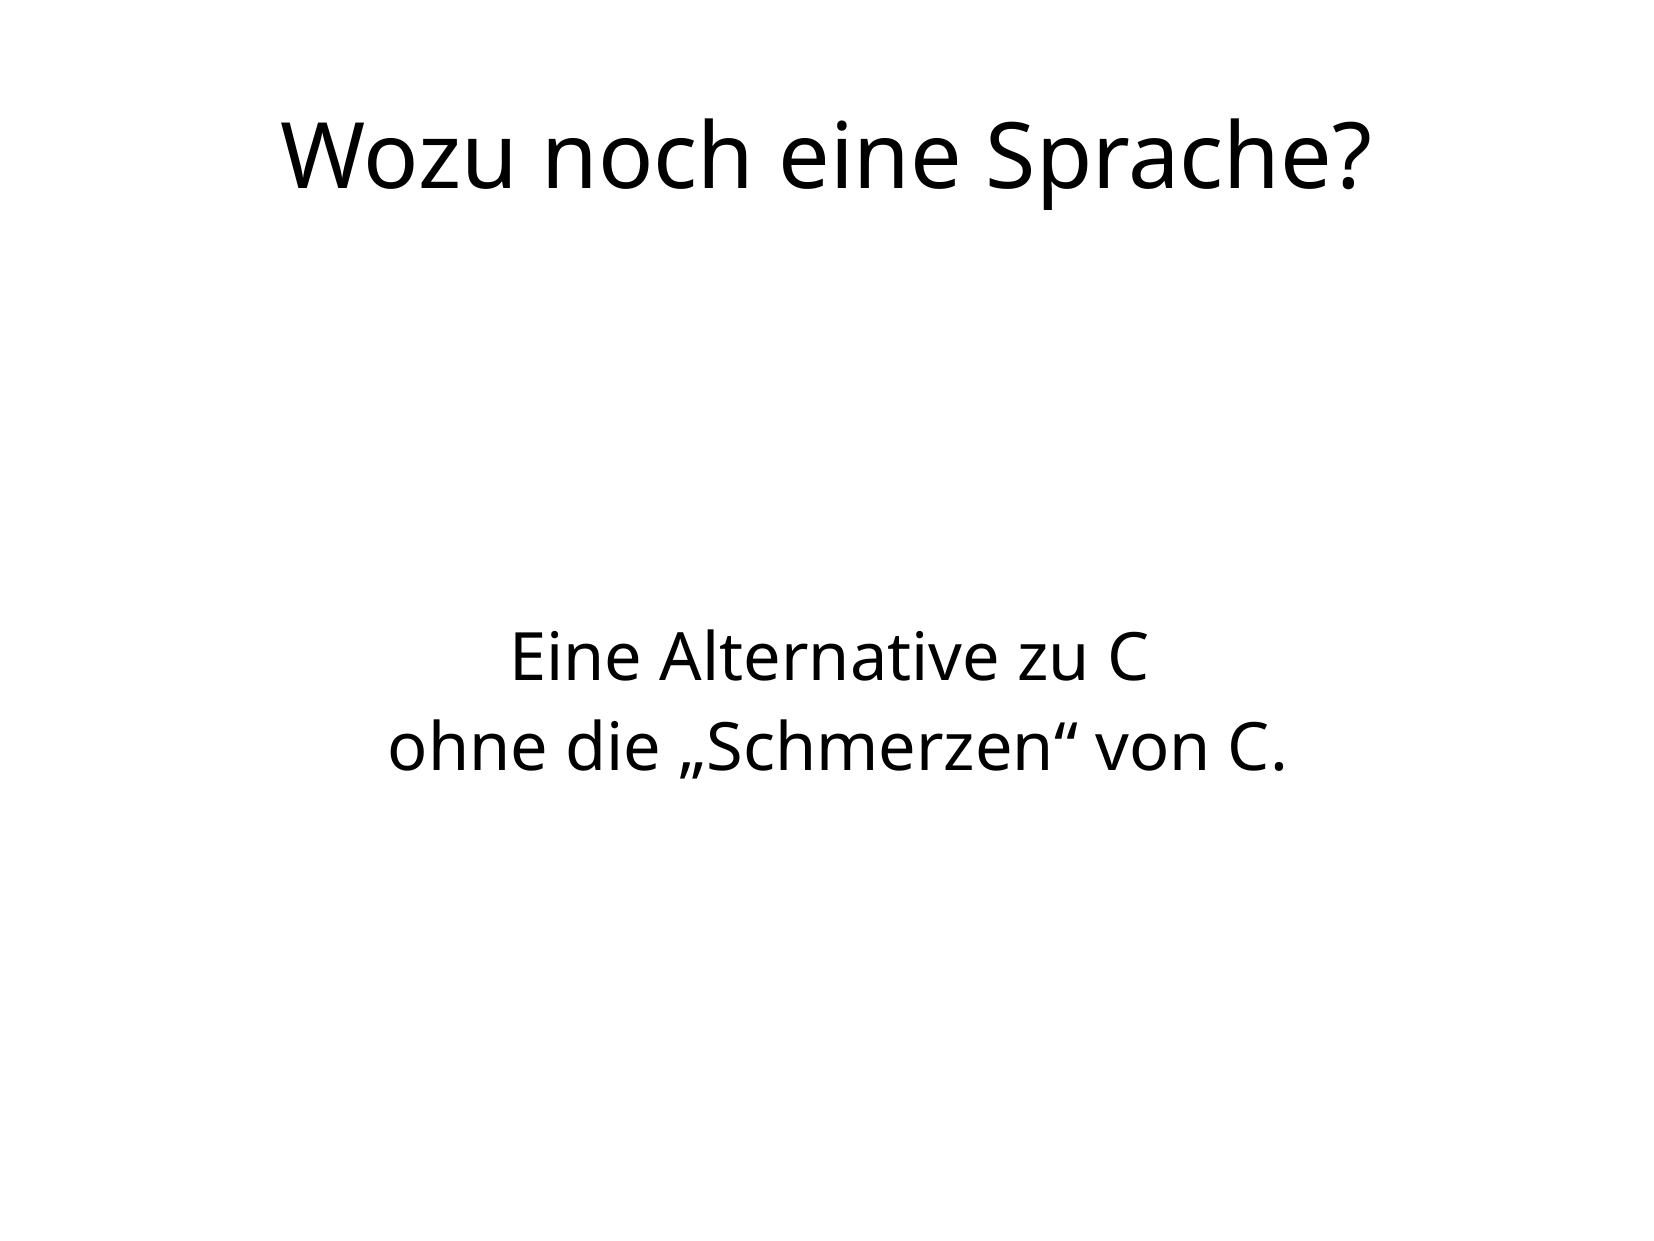

# Wozu noch eine Sprache?
Eine Alternative zu C
ohne die „Schmerzen“ von C.